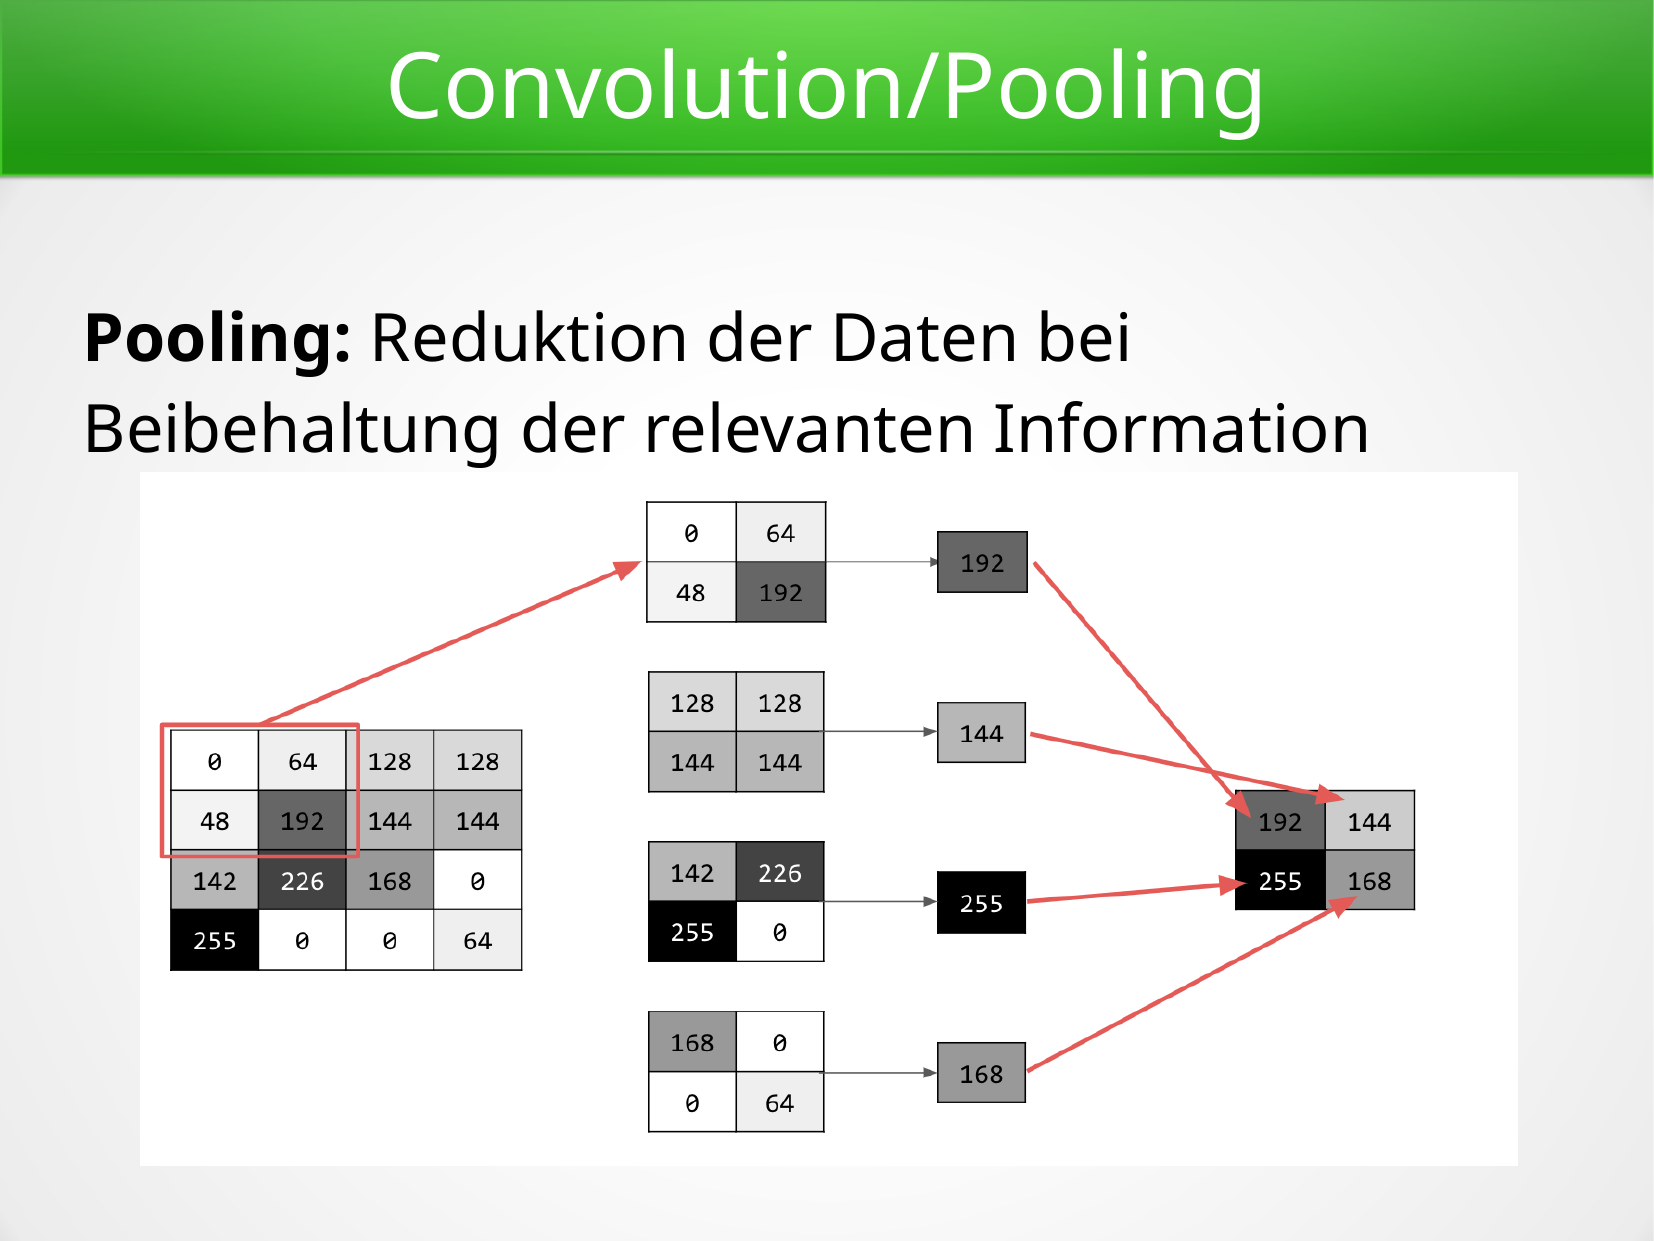

# Convolution/Pooling
Pooling: Reduktion der Daten bei Beibehaltung der relevanten Information